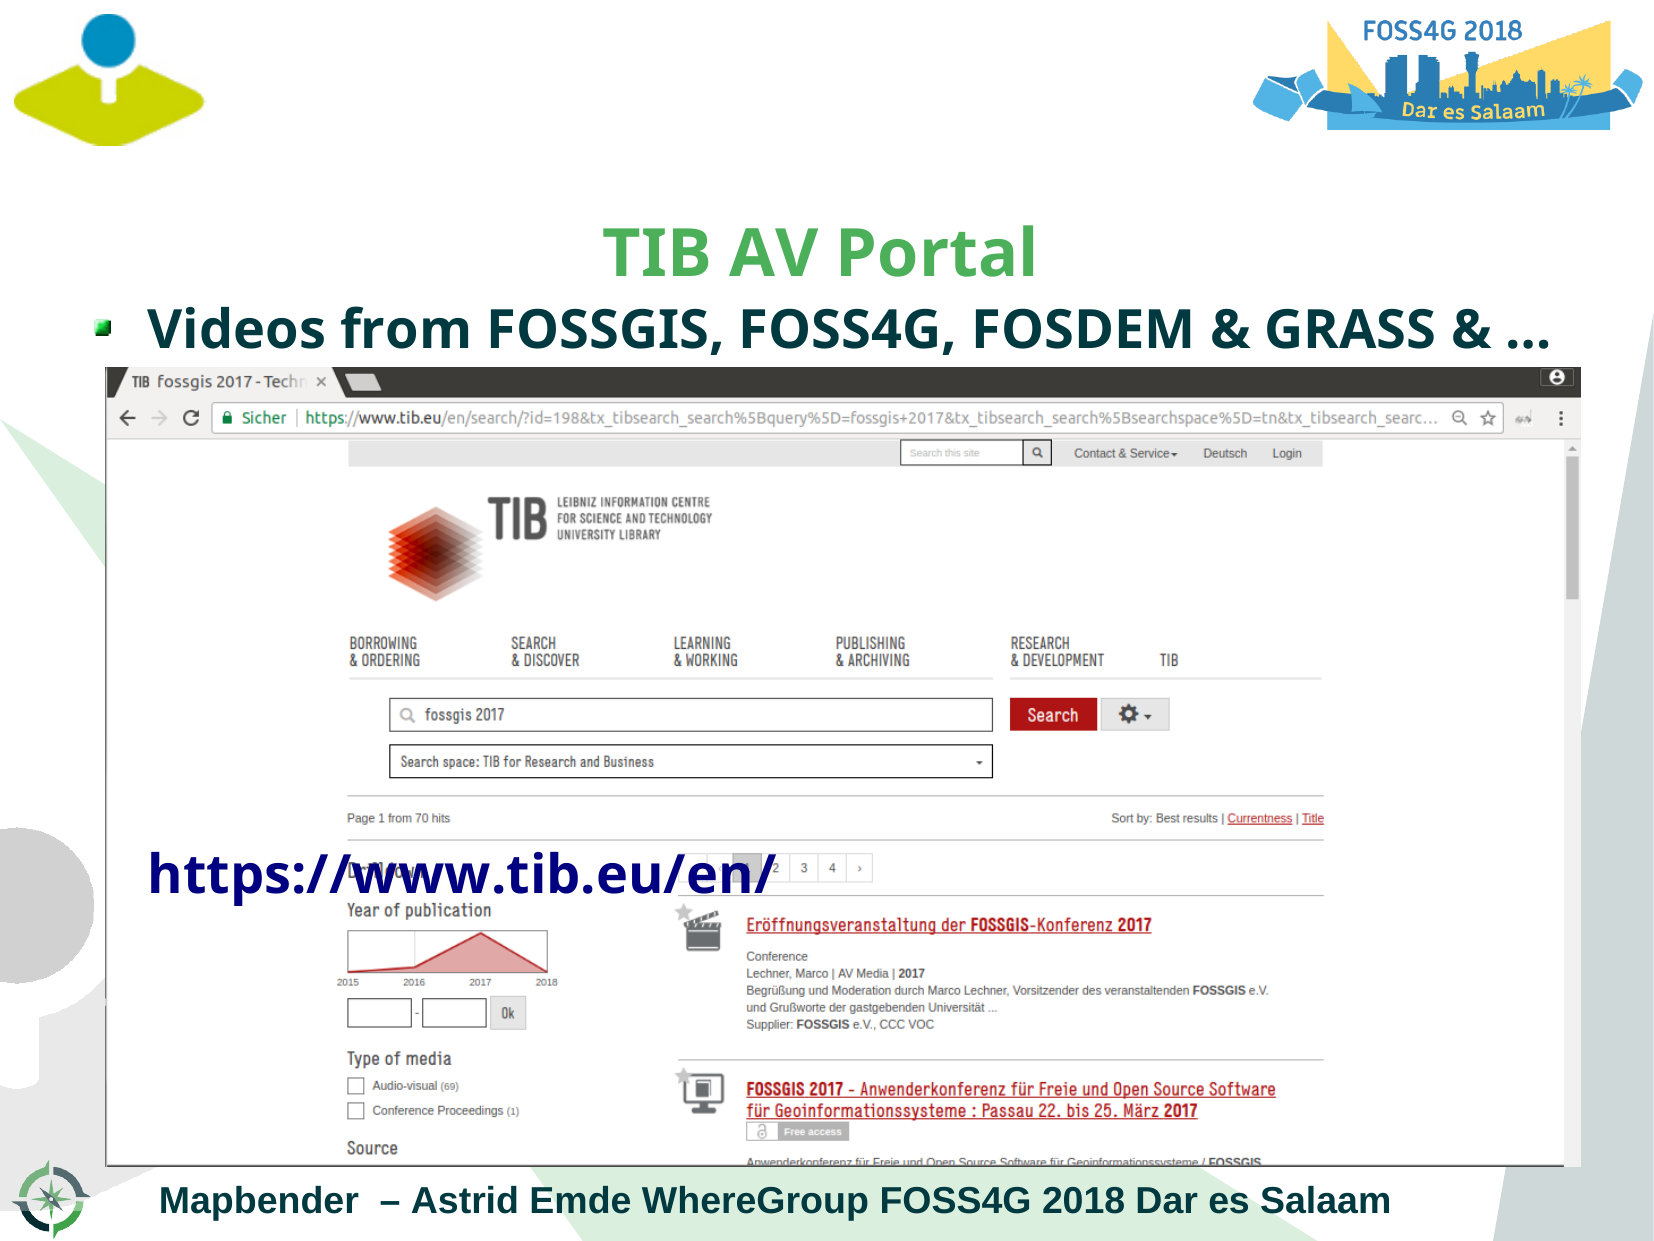

# TIB AV Portal
Videos from FOSSGIS, FOSS4G, FOSDEM & GRASS & …
https://www.tib.eu/en/